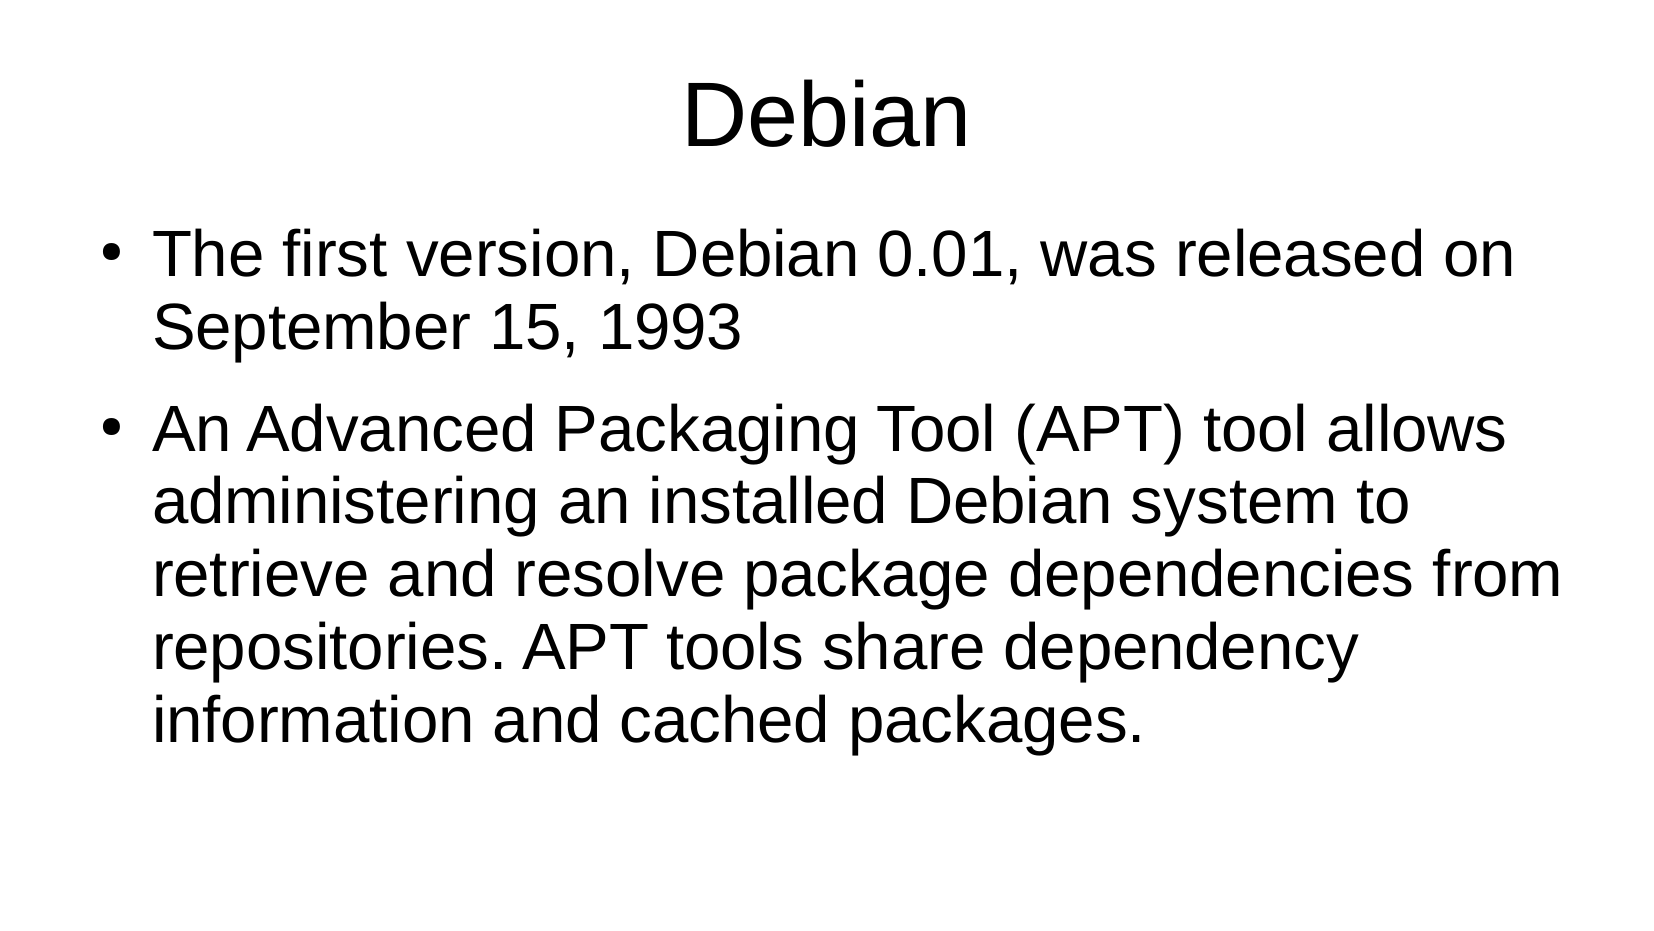

# Debian
The first version, Debian 0.01, was released on September 15, 1993
An Advanced Packaging Tool (APT) tool allows administering an installed Debian system to retrieve and resolve package dependencies from repositories. APT tools share dependency information and cached packages.